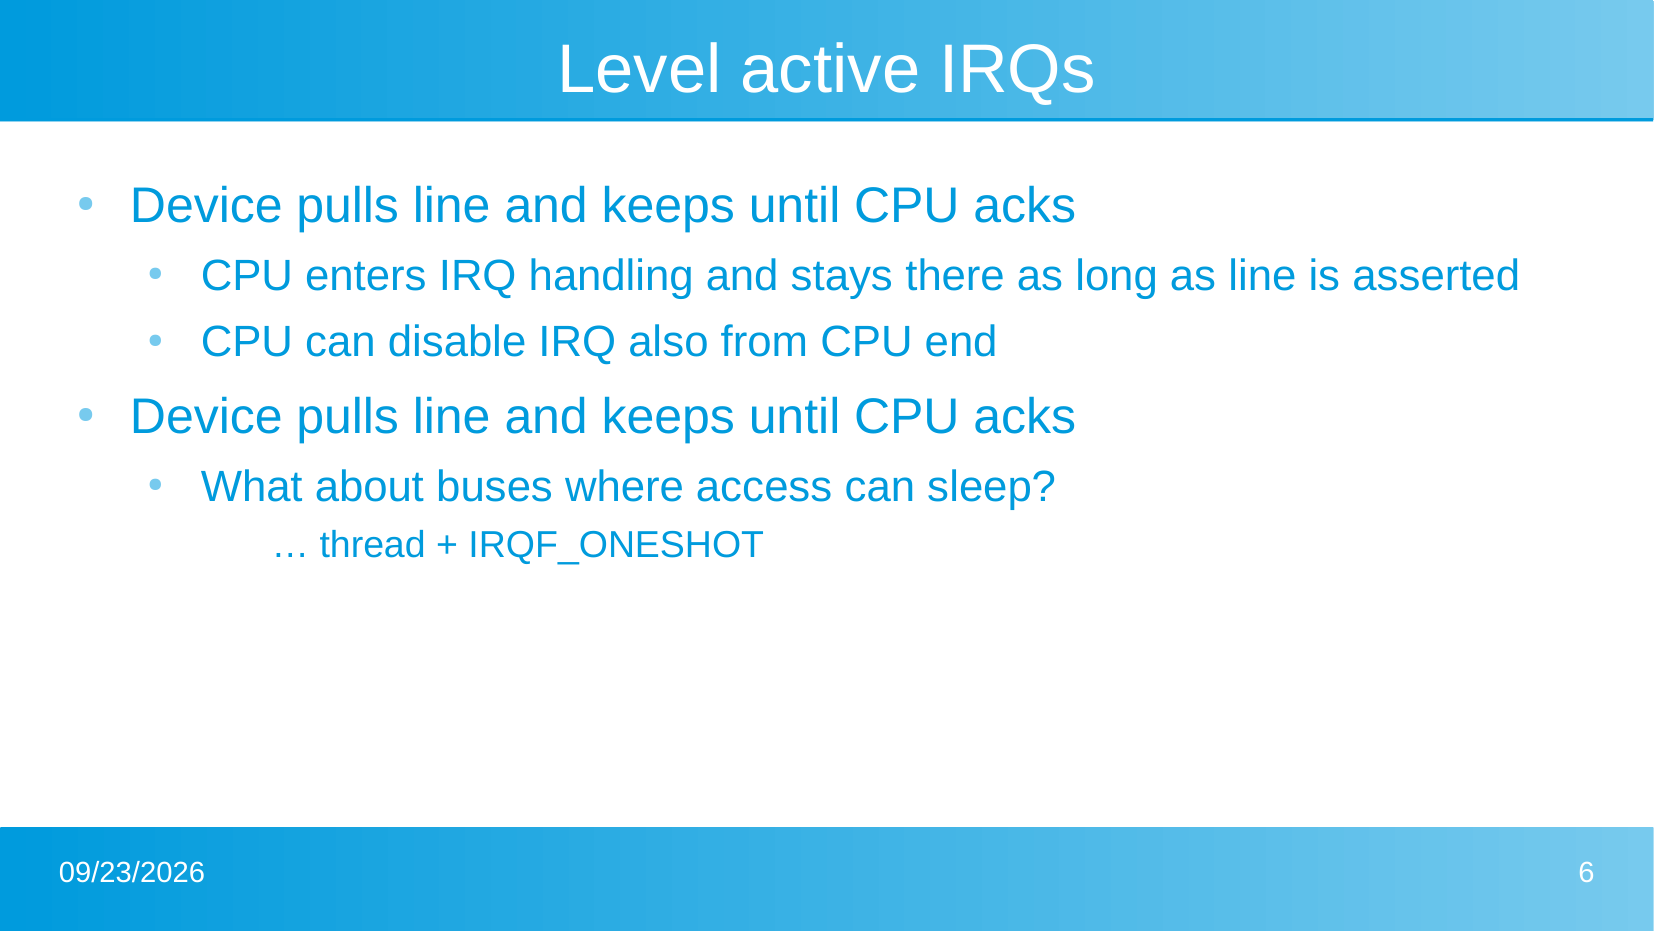

# Level active IRQs
Device pulls line and keeps until CPU acks
CPU enters IRQ handling and stays there as long as line is asserted
CPU can disable IRQ also from CPU end
Device pulls line and keeps until CPU acks
What about buses where access can sleep?
… thread + IRQF_ONESHOT
6